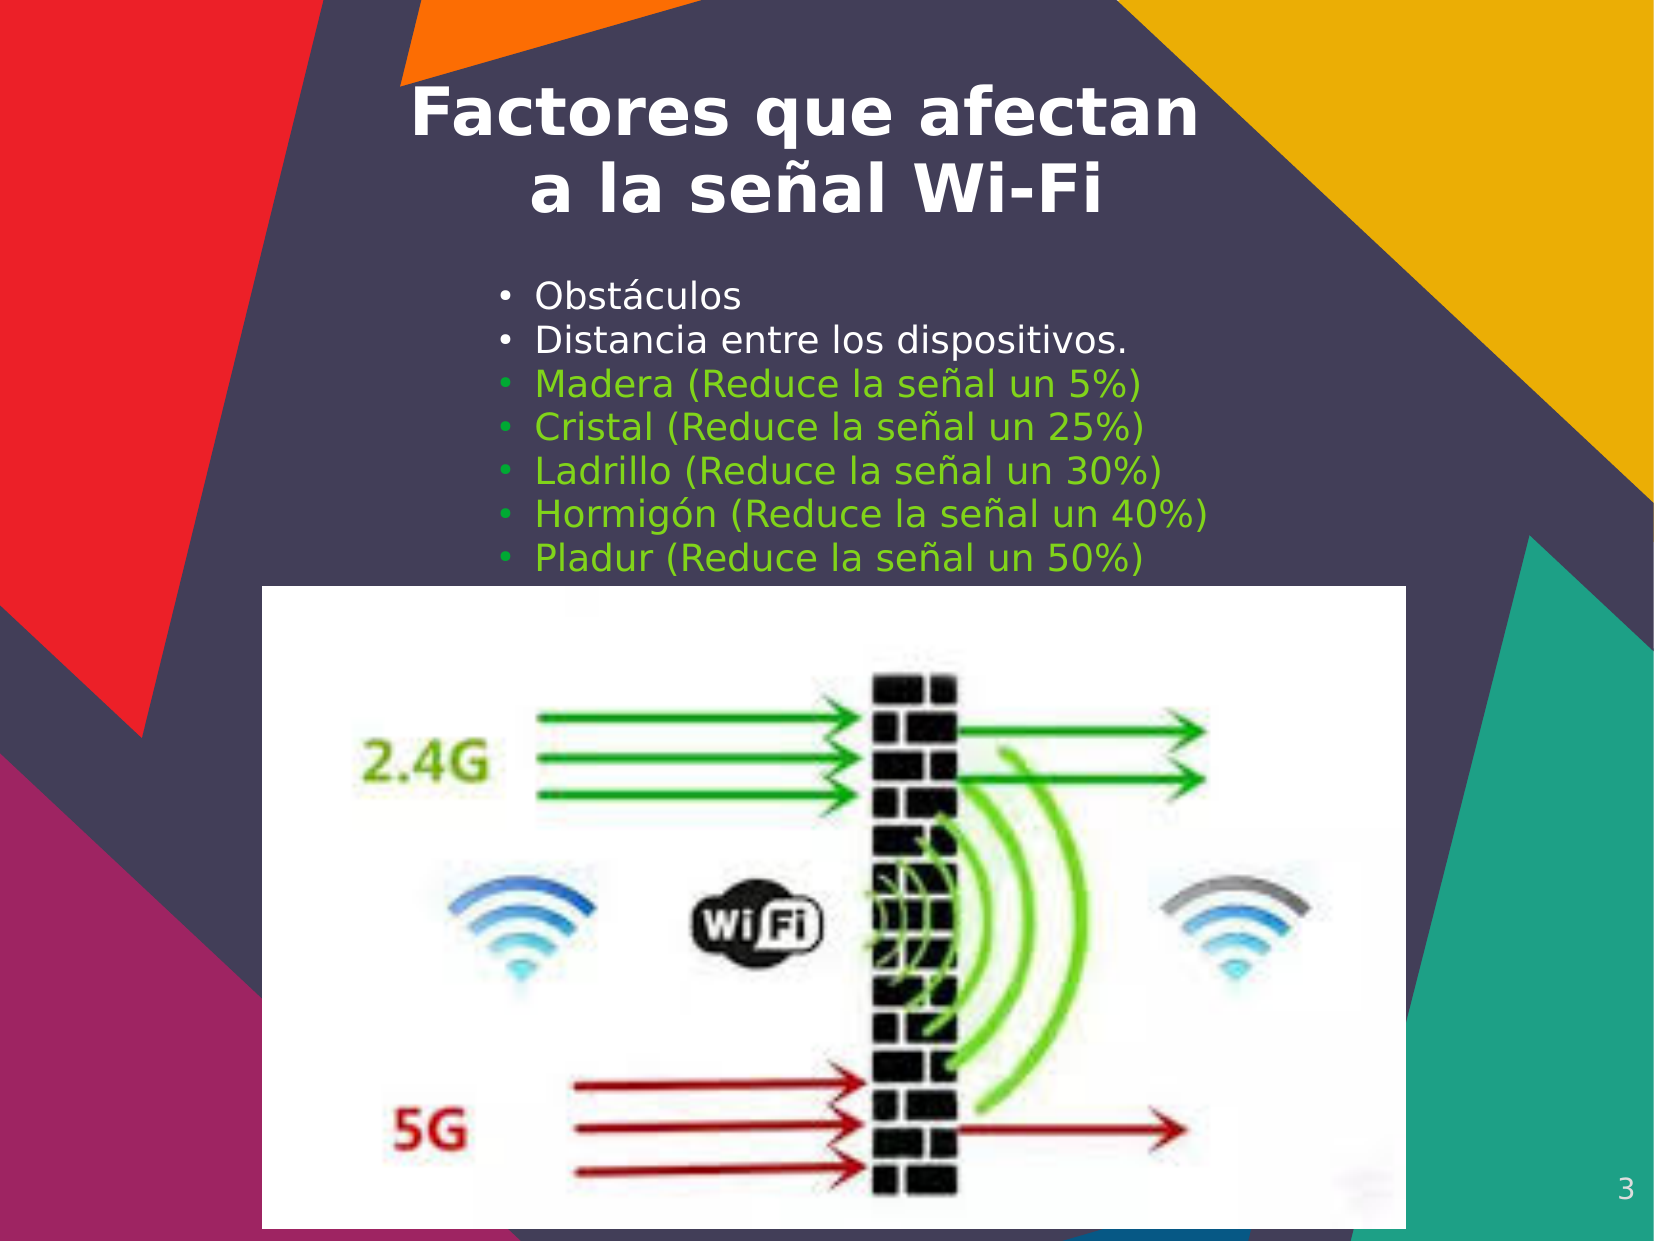

# Factores que afectan a la señal Wi-Fi
Obstáculos
Distancia entre los dispositivos.
Madera (Reduce la señal un 5%)
Cristal (Reduce la señal un 25%)
Ladrillo (Reduce la señal un 30%)
Hormigón (Reduce la señal un 40%)
Pladur (Reduce la señal un 50%)
3